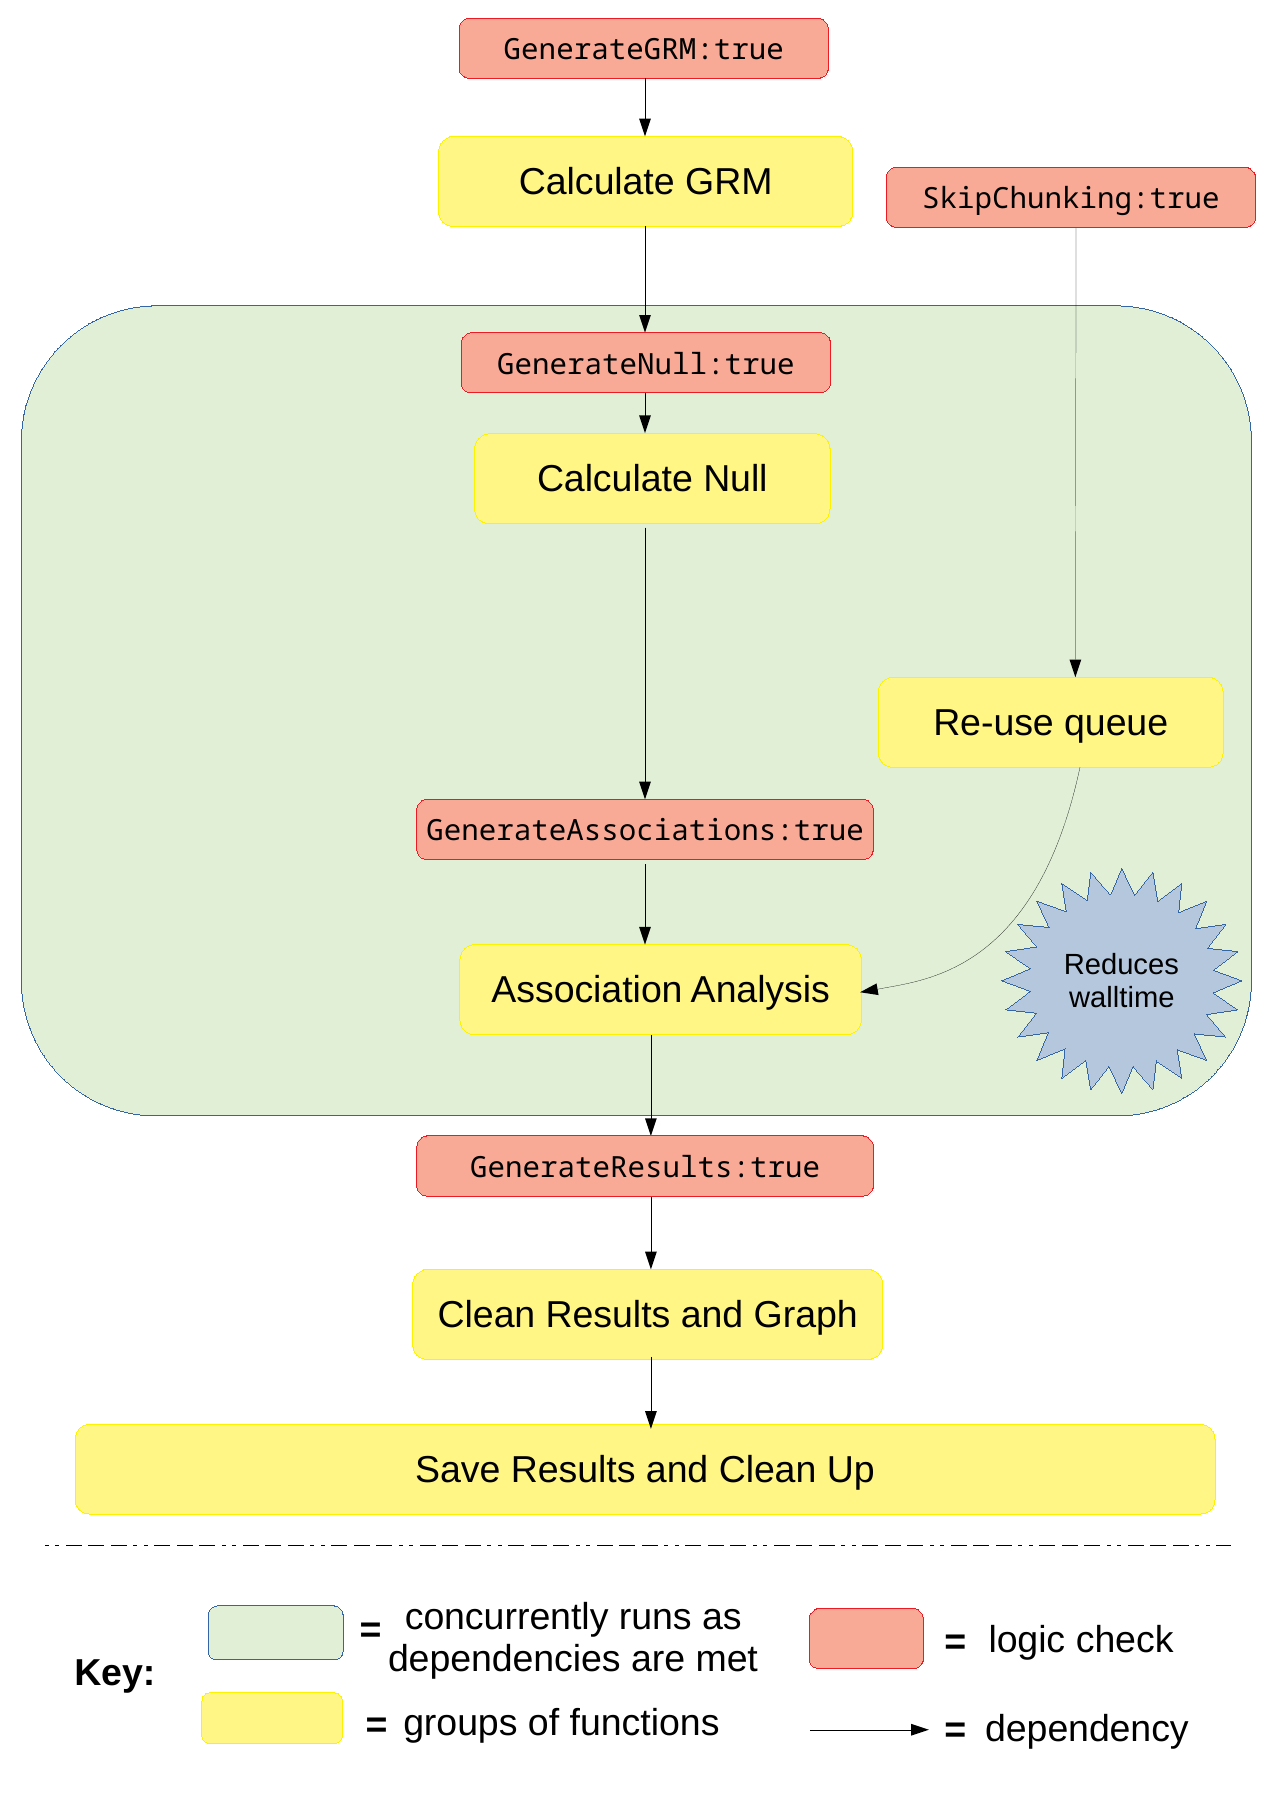

GenerateGRM:true
Calculate GRM
SkipChunking:true
GenerateNull:true
Calculate Null
Re-use queue
GenerateAssociations:true
Reduces
walltime
Association Analysis
GenerateResults:true
Clean Results and Graph
Save Results and Clean Up
concurrently runs as dependencies are met
=
logic check
=
Key:
groups of functions
=
dependency
=